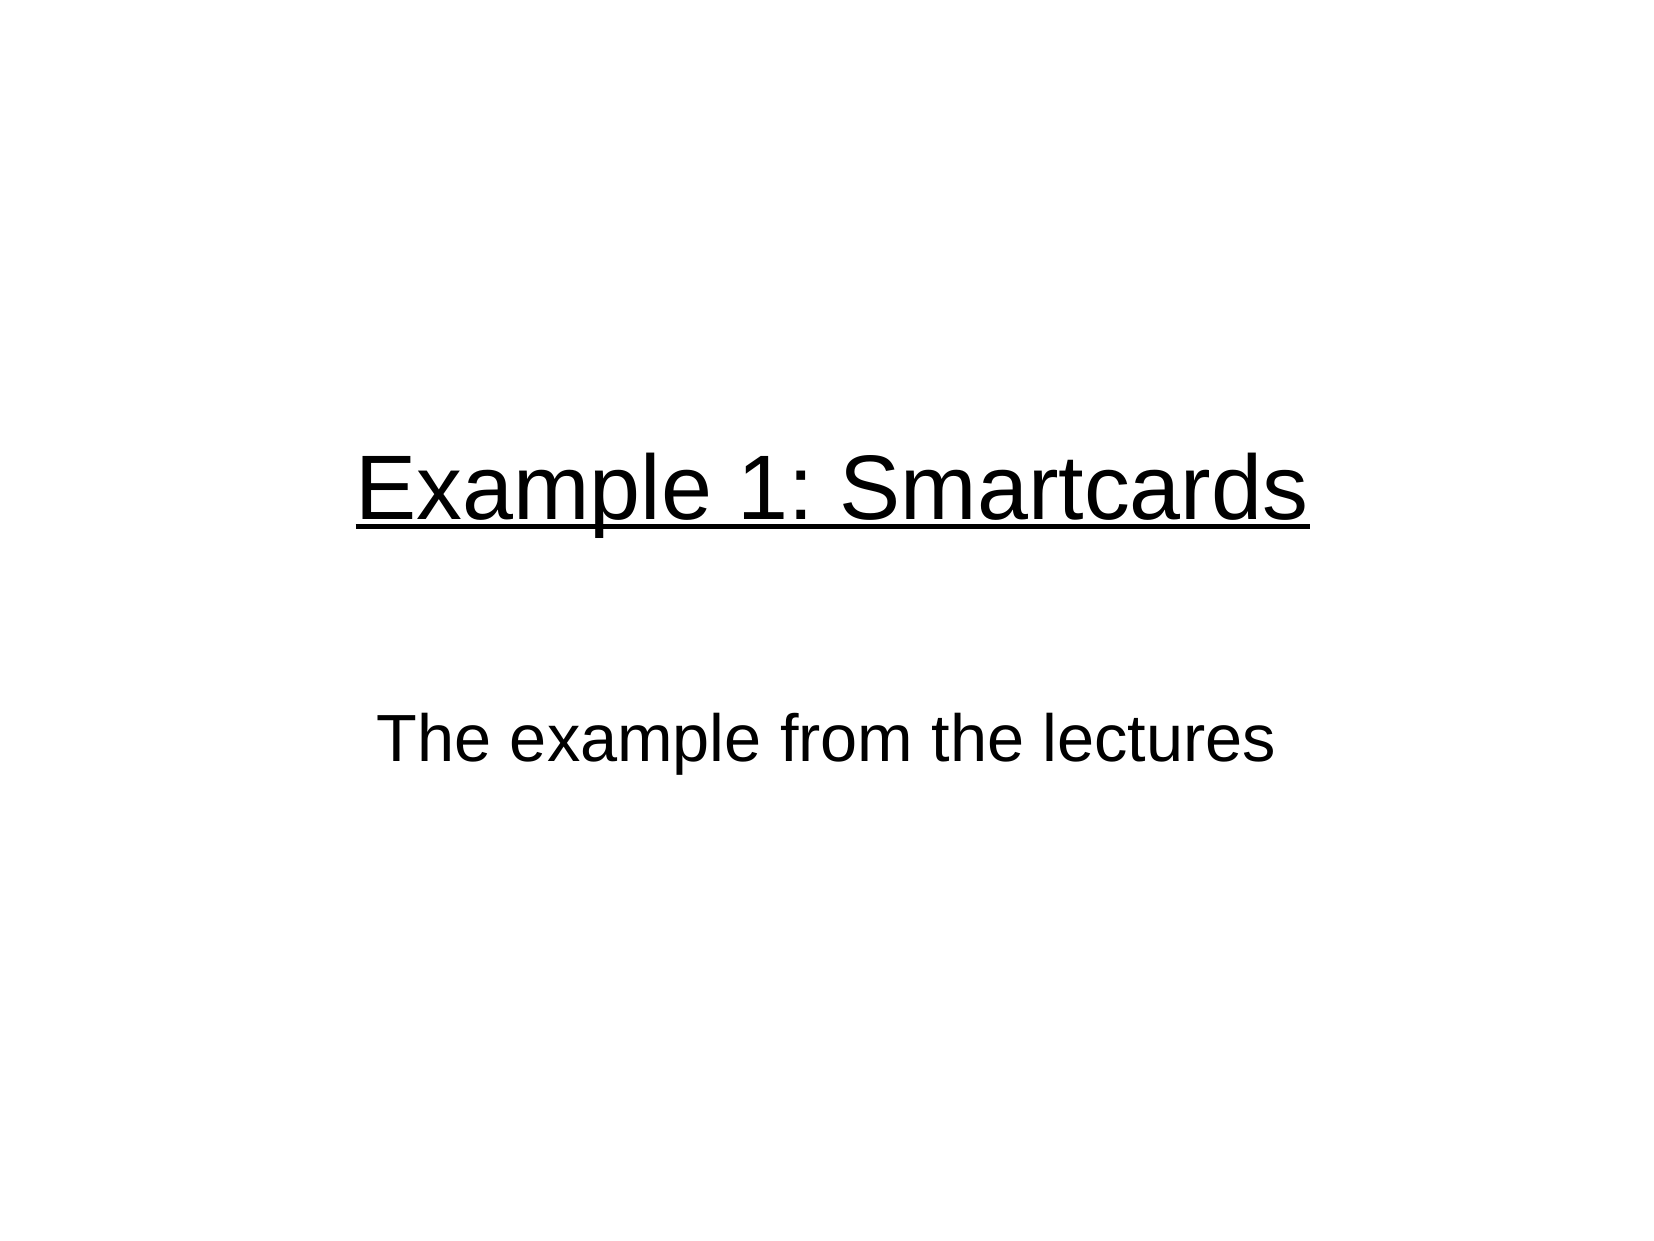

# Example 1: Smartcards
The example from the lectures